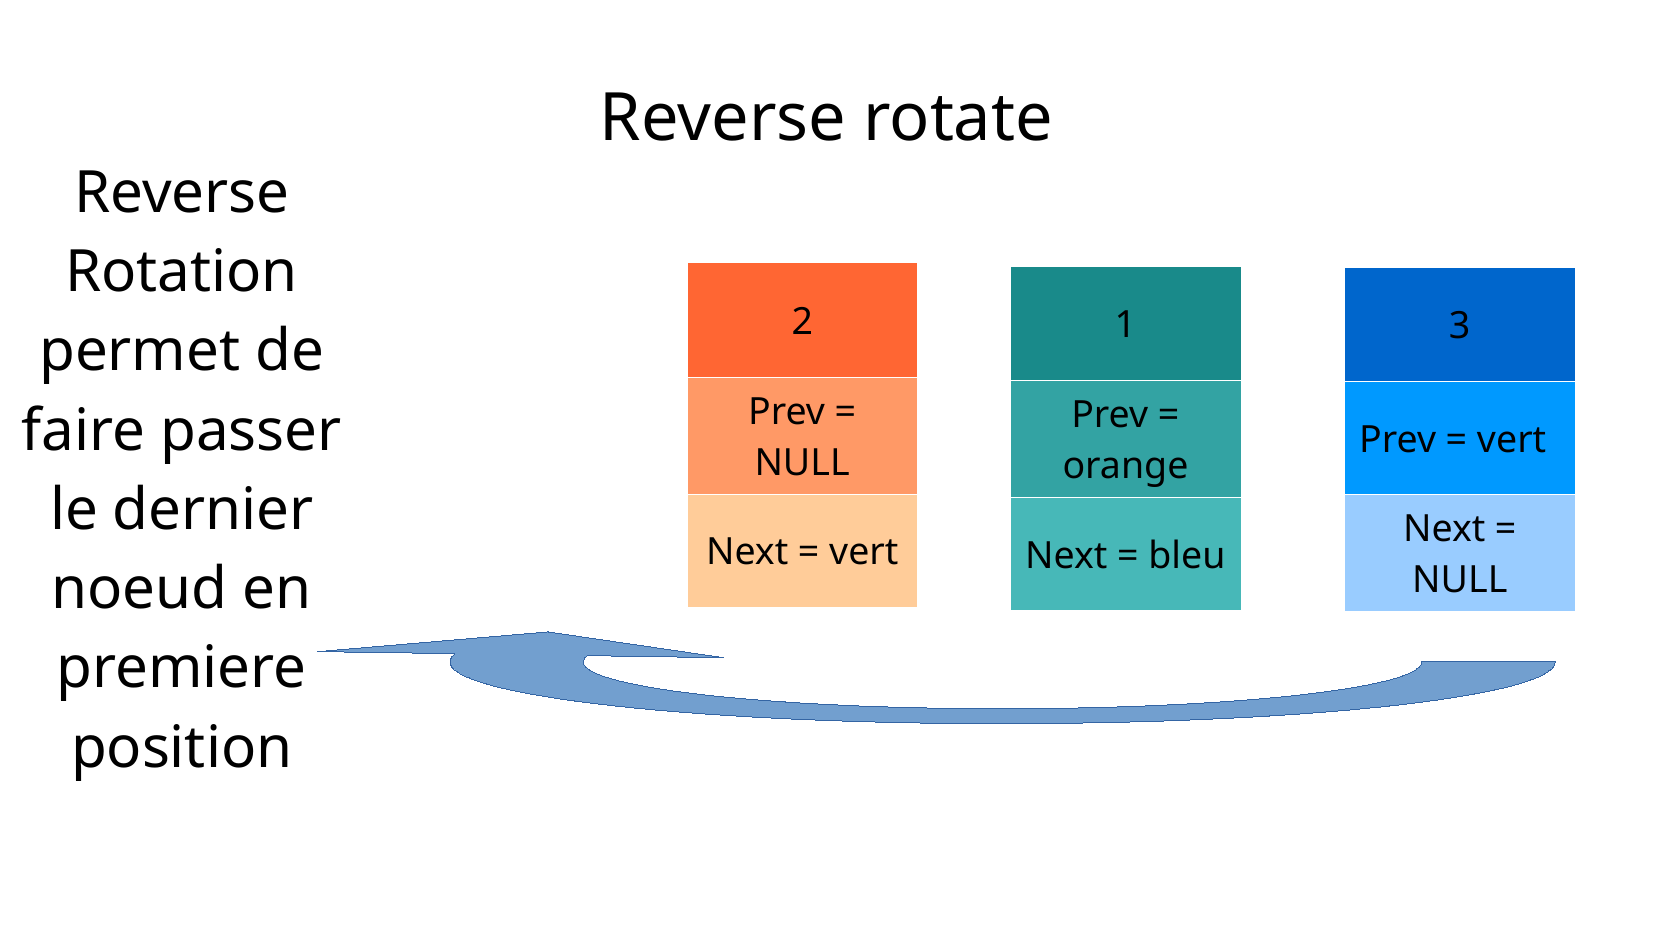

# Reverse rotate
Reverse Rotation permet de faire passer le dernier noeud en premiere position
| 2 |
| --- |
| Prev = NULL |
| Next = vert |
| 1 |
| --- |
| Prev = orange |
| Next = bleu |
| 3 |
| --- |
| Prev = vert |
| Next = NULL |